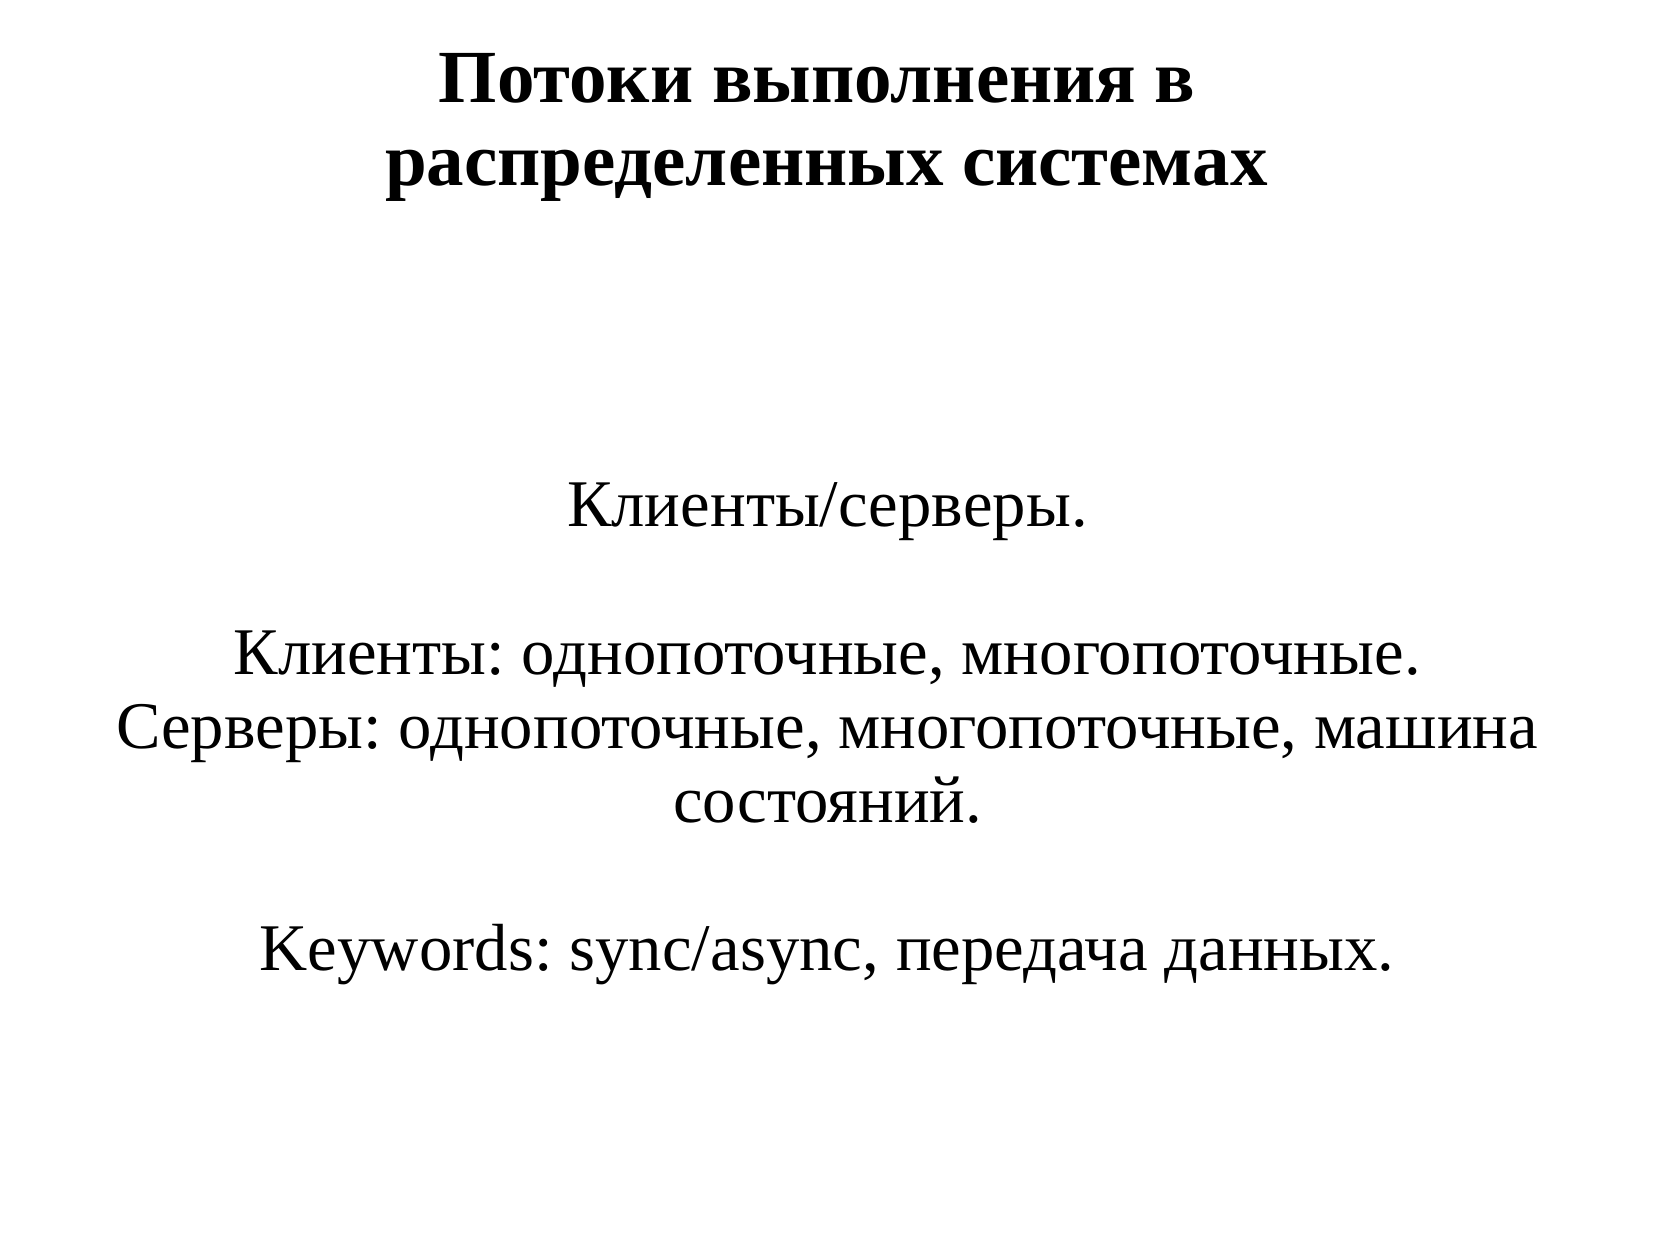

# Потоки выполнения в распределенных системах
Клиенты/серверы.
Клиенты: однопоточные, многопоточные.
Серверы: однопоточные, многопоточные, машина состояний.
Keywords: sync/async, передача данных.